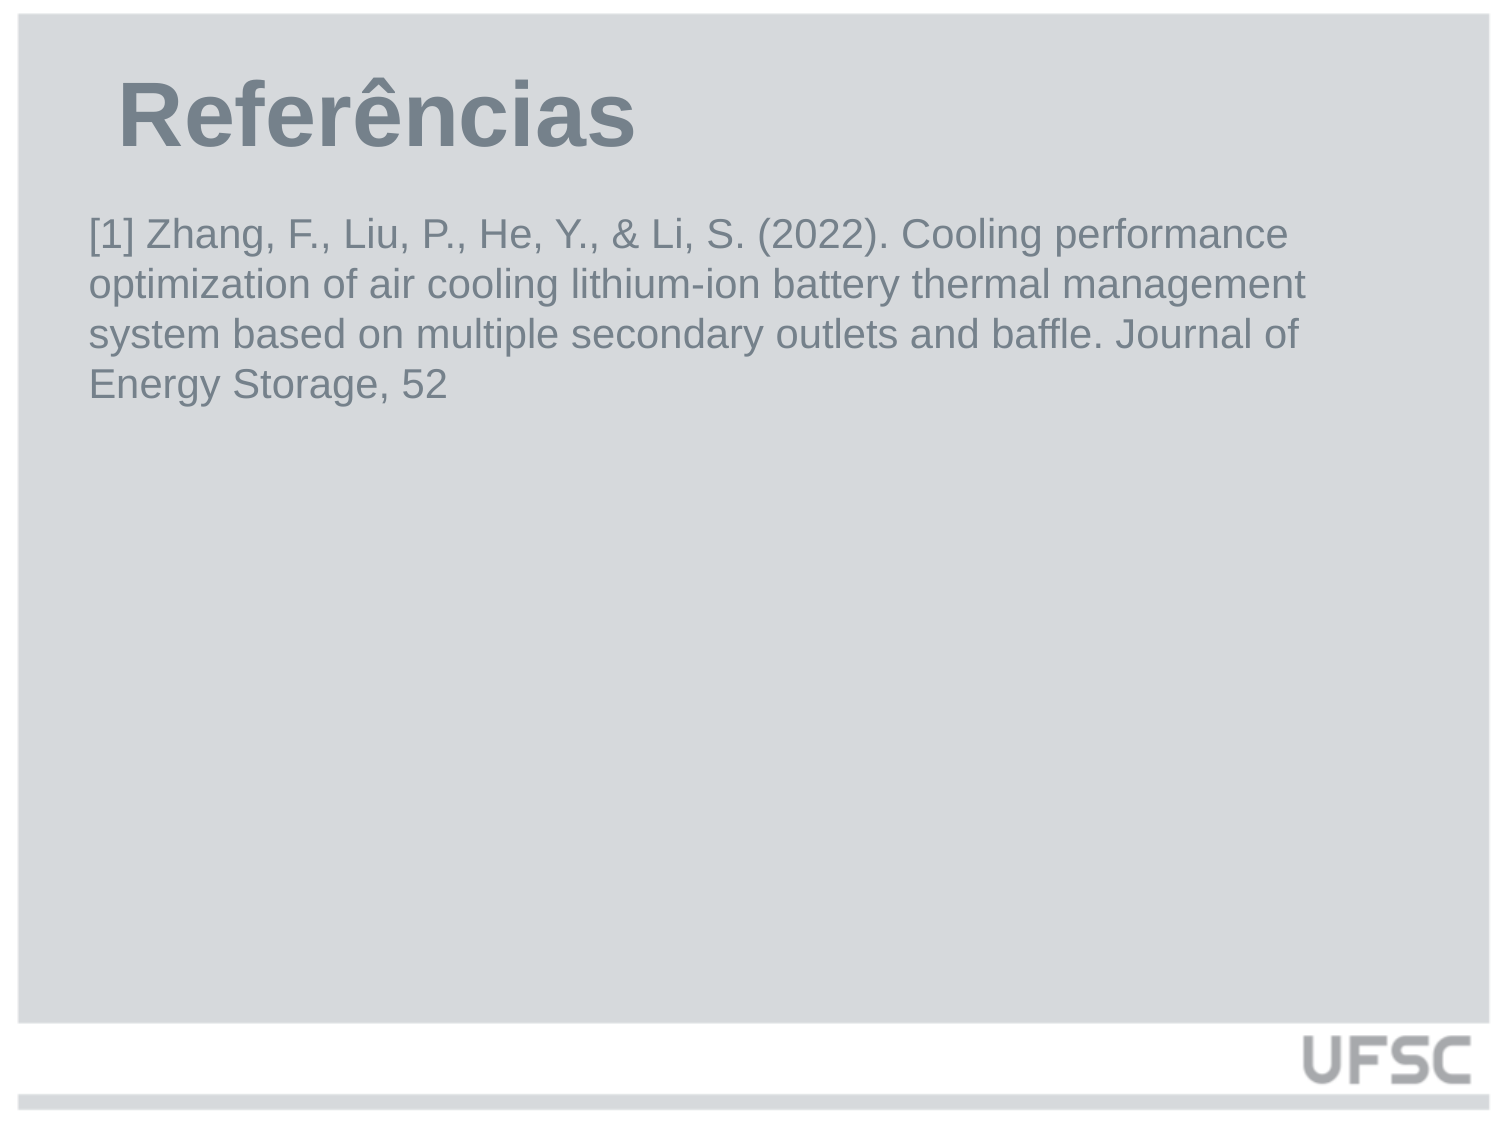

# Referências
[1] Zhang, F., Liu, P., He, Y., & Li, S. (2022). Cooling performance optimization of air cooling lithium-ion battery thermal management system based on multiple secondary outlets and baffle. Journal of Energy Storage, 52